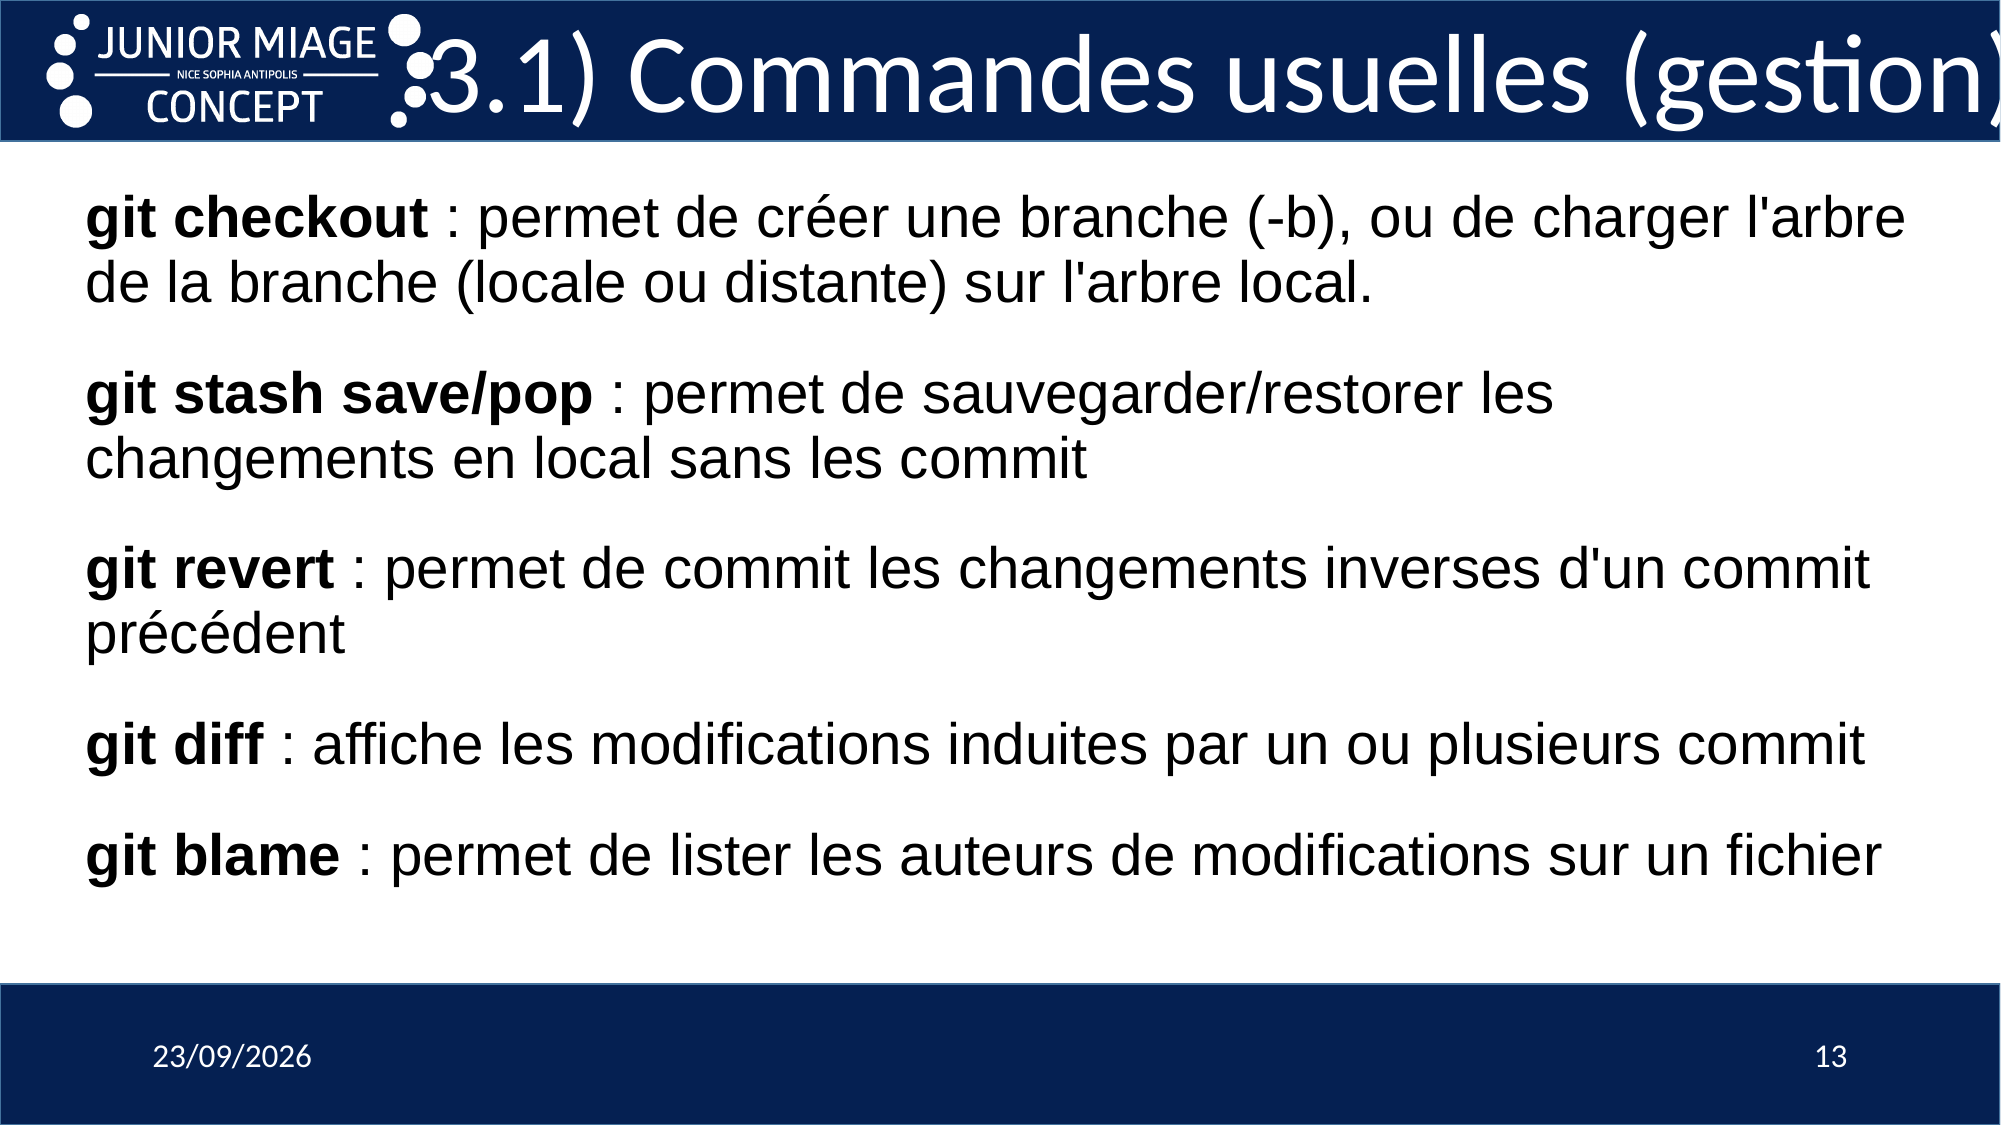

3.1) Commandes usuelles (gestion)
git checkout : permet de créer une branche (-b), ou de charger l'arbre de la branche (locale ou distante) sur l'arbre local.
git stash save/pop : permet de sauvegarder/restorer les changements en local sans les commit
git revert : permet de commit les changements inverses d'un commit précédent
git diff : affiche les modifications induites par un ou plusieurs commit
git blame : permet de lister les auteurs de modifications sur un fichier
#